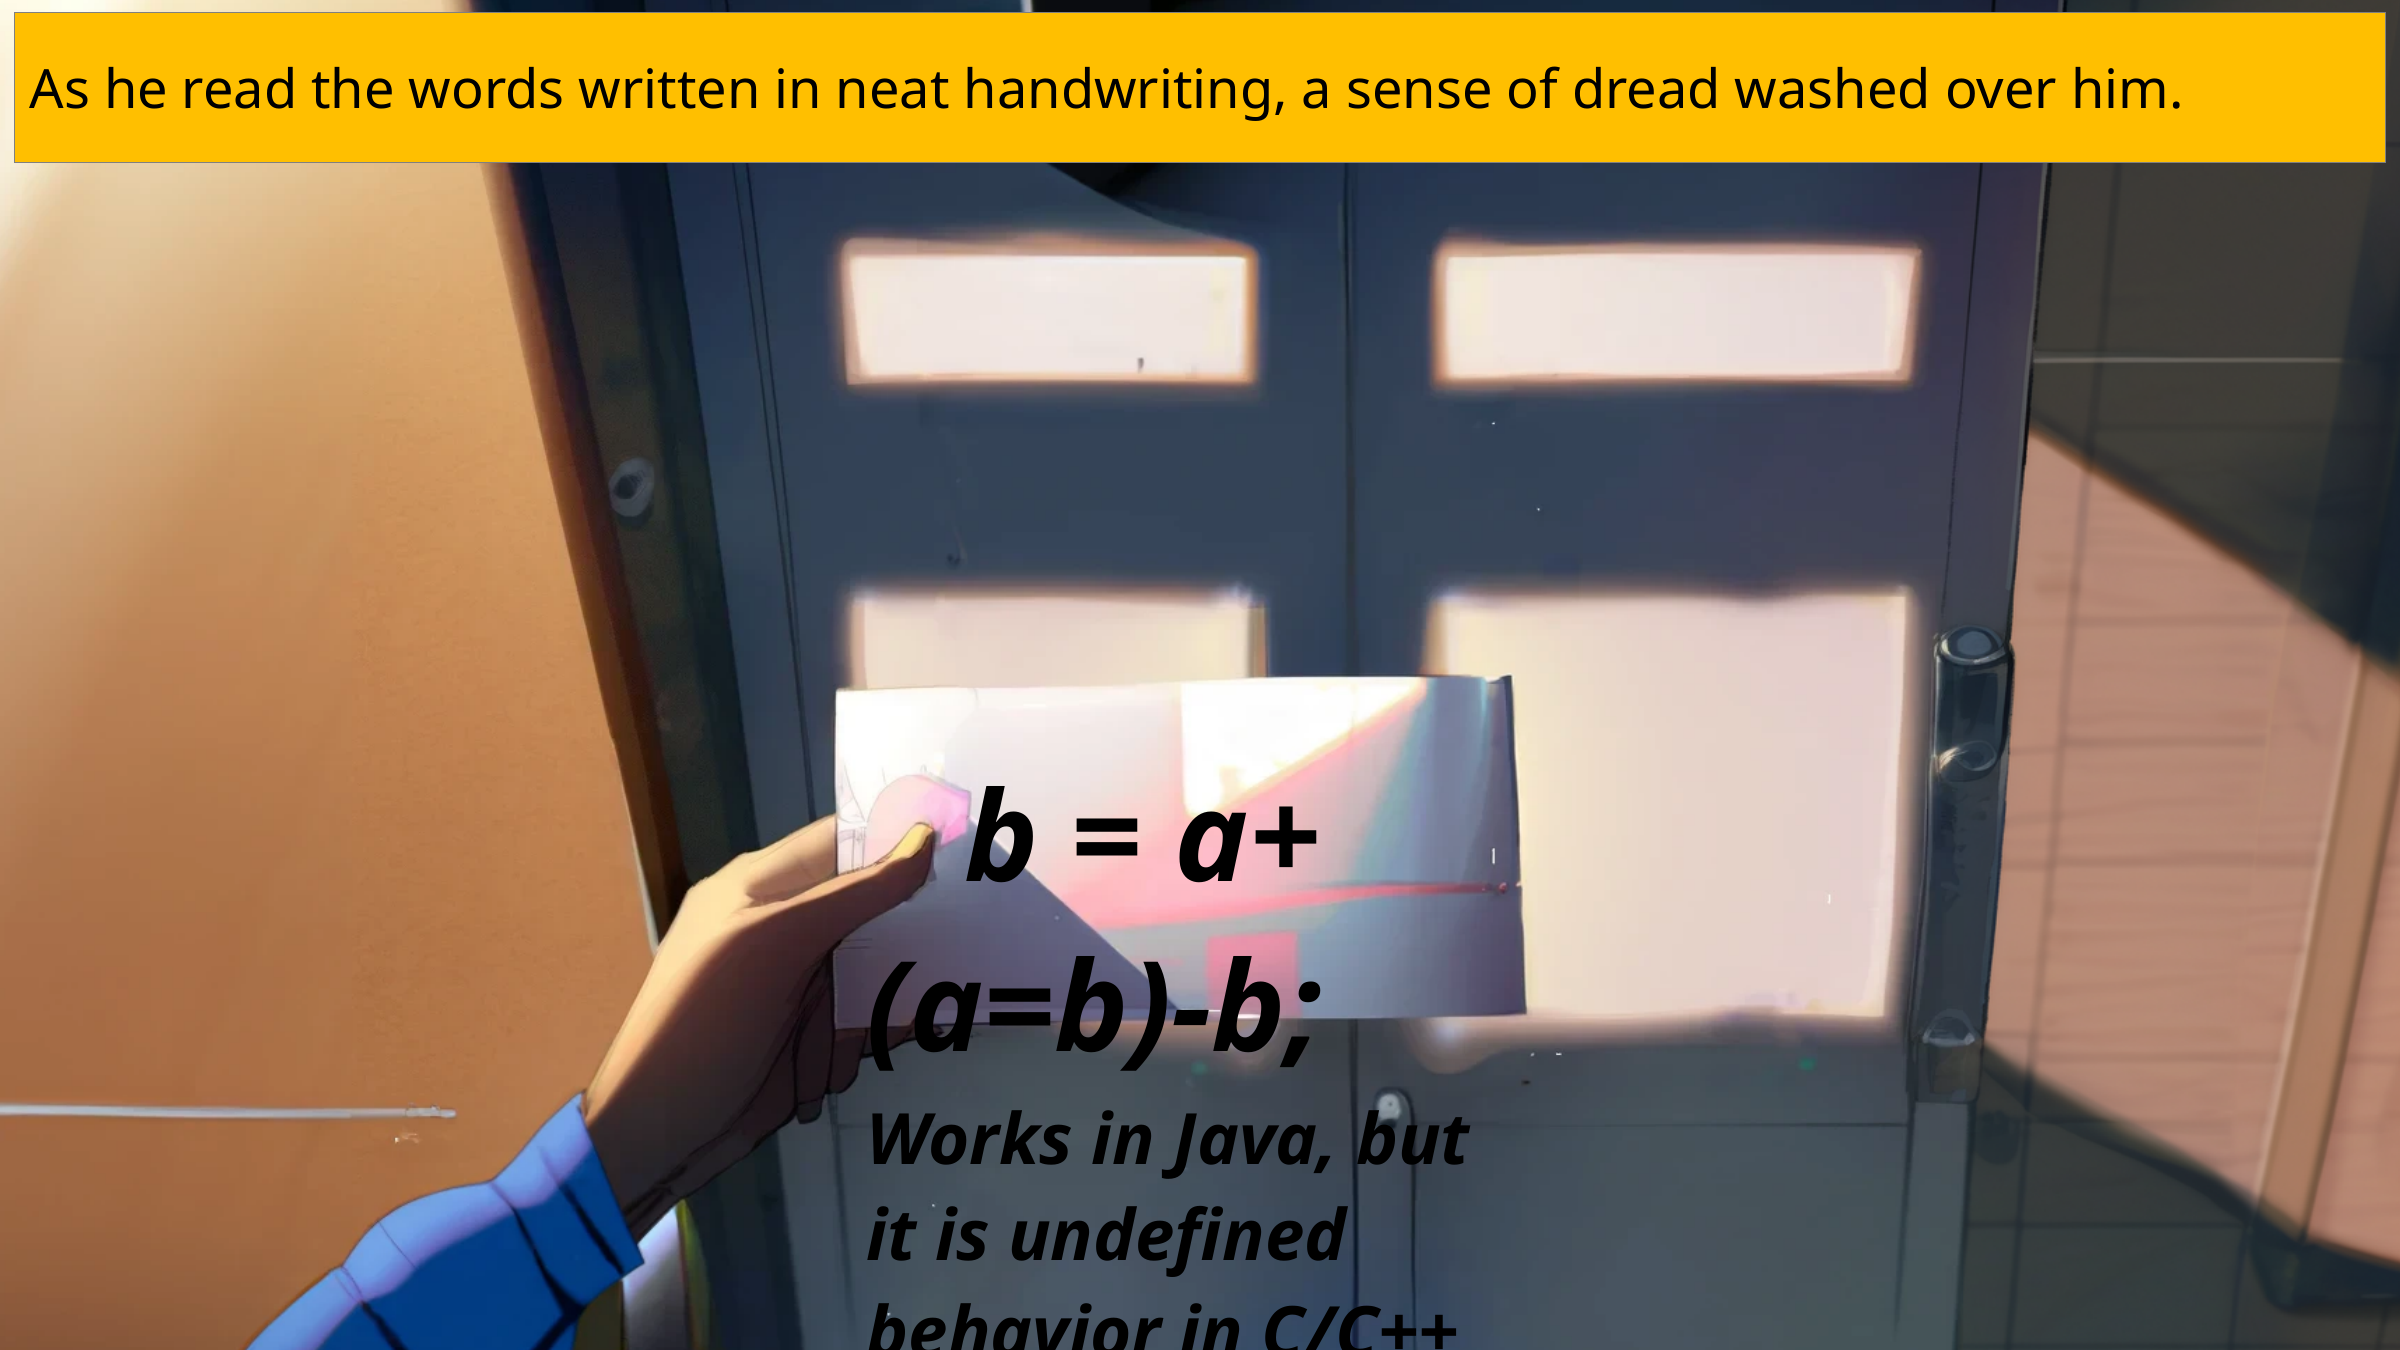

As he read the words written in neat handwriting, a sense of dread washed over him.
 b = a+(a=b)-b; Works in Java, but it is undefined behavior in C/C++